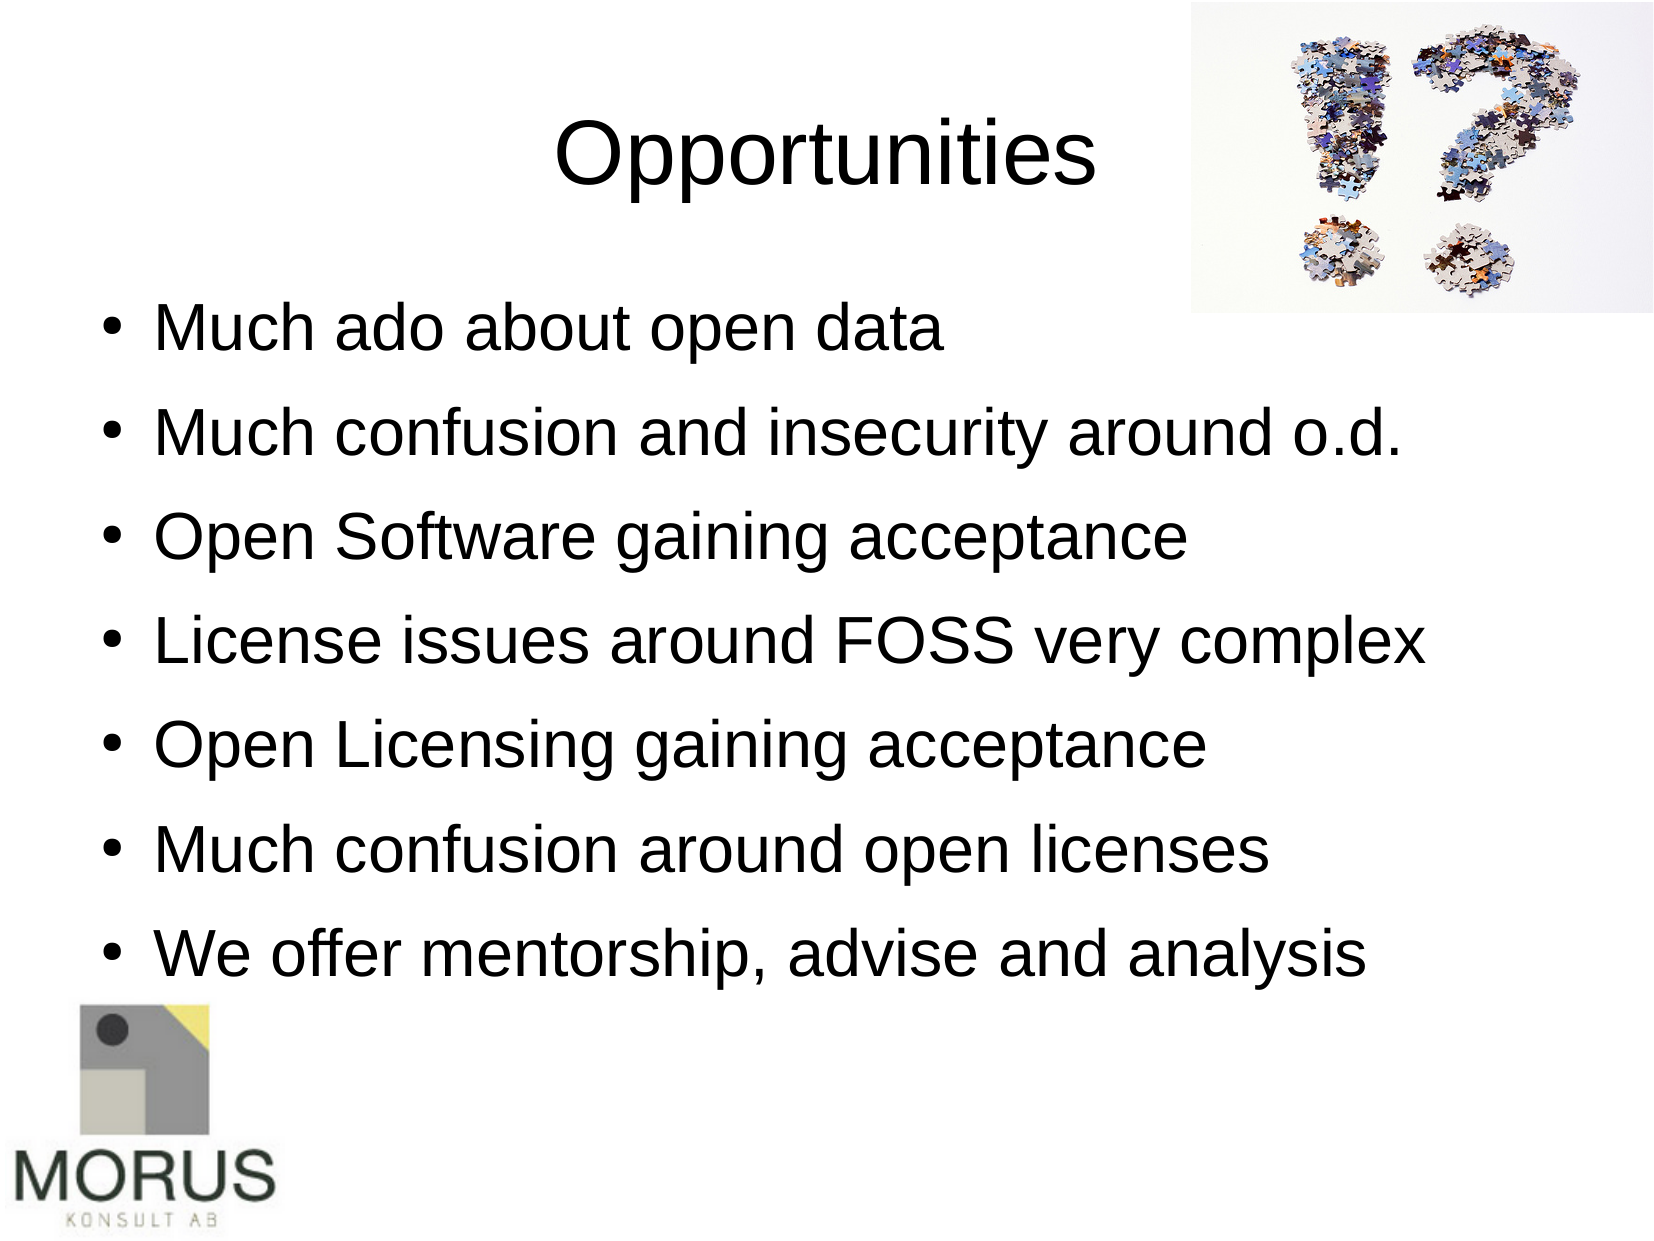

# Opportunities
Much ado about open data
Much confusion and insecurity around o.d.
Open Software gaining acceptance
License issues around FOSS very complex
Open Licensing gaining acceptance
Much confusion around open licenses
We offer mentorship, advise and analysis